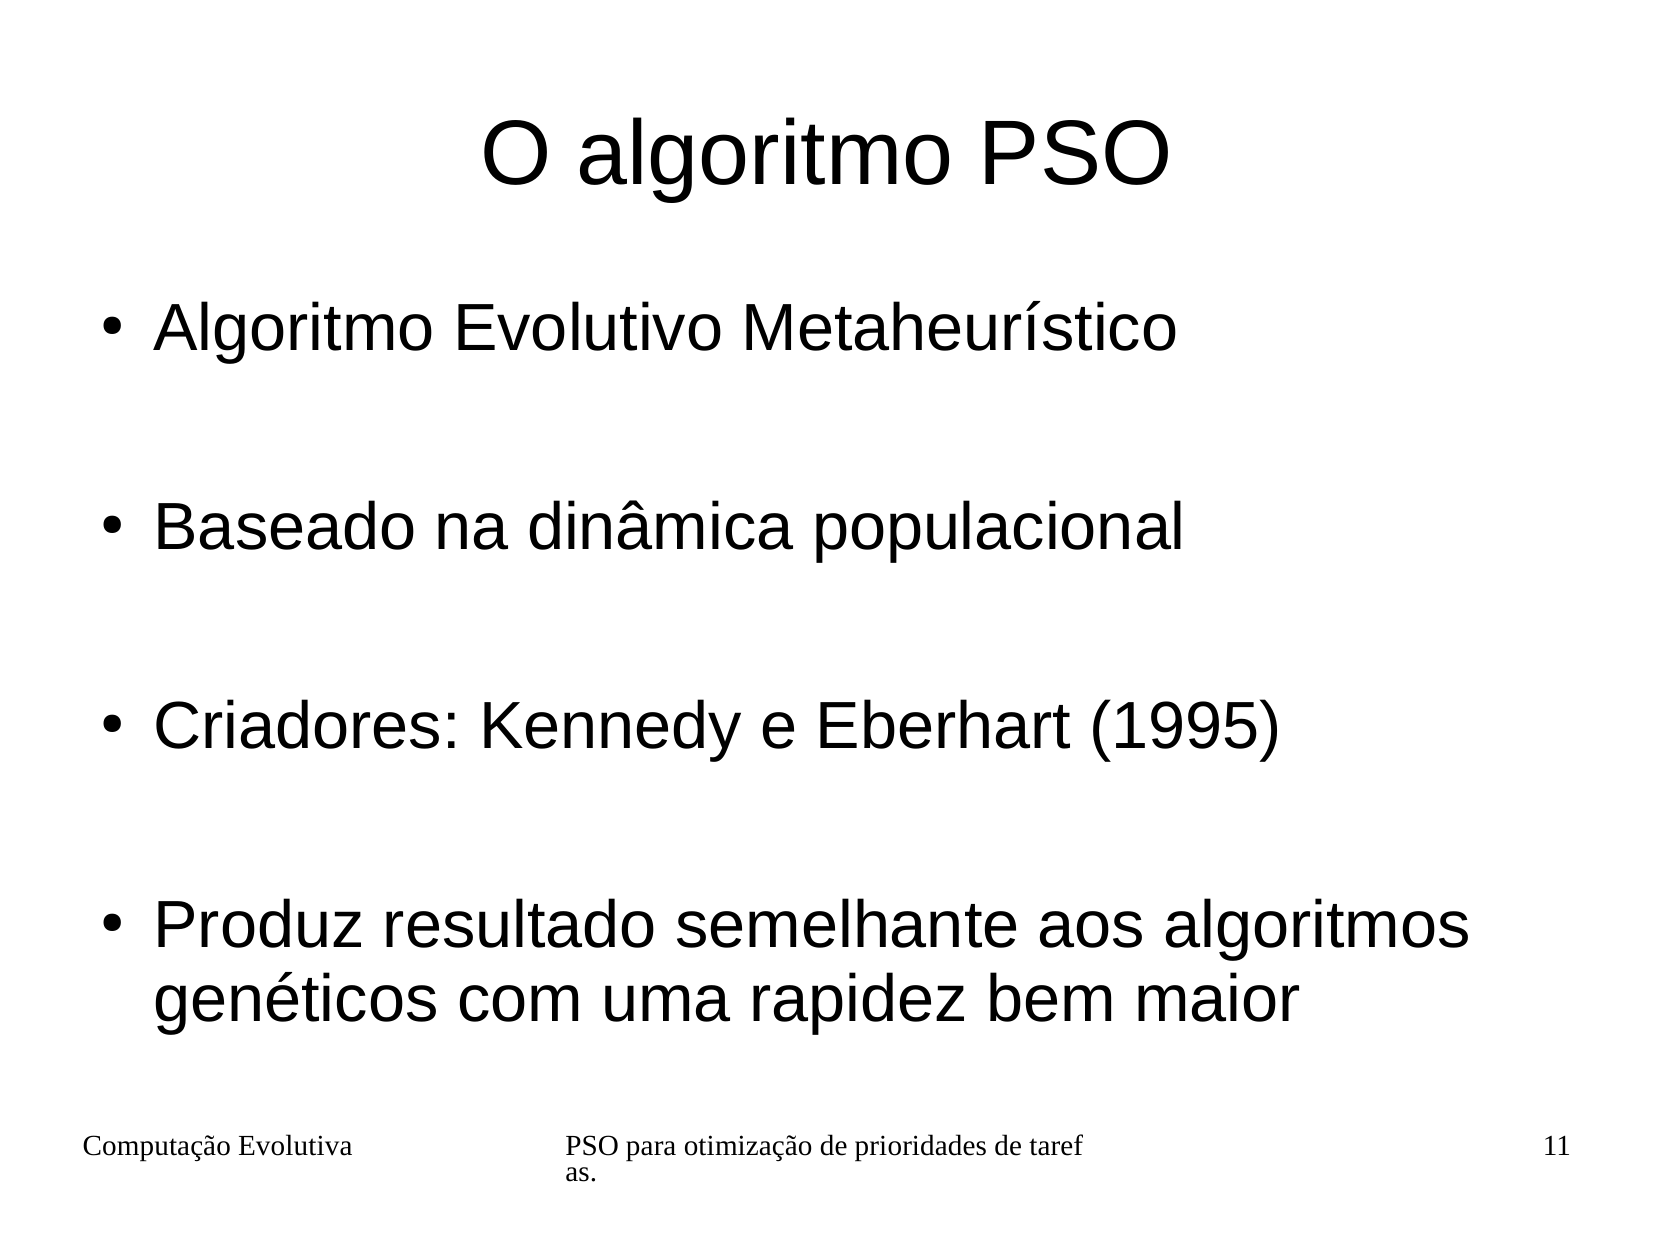

# O algoritmo PSO
Algoritmo Evolutivo Metaheurístico
Baseado na dinâmica populacional
Criadores: Kennedy e Eberhart (1995)
Produz resultado semelhante aos algoritmos genéticos com uma rapidez bem maior
Computação Evolutiva
PSO para otimização de prioridades de tarefas.
11